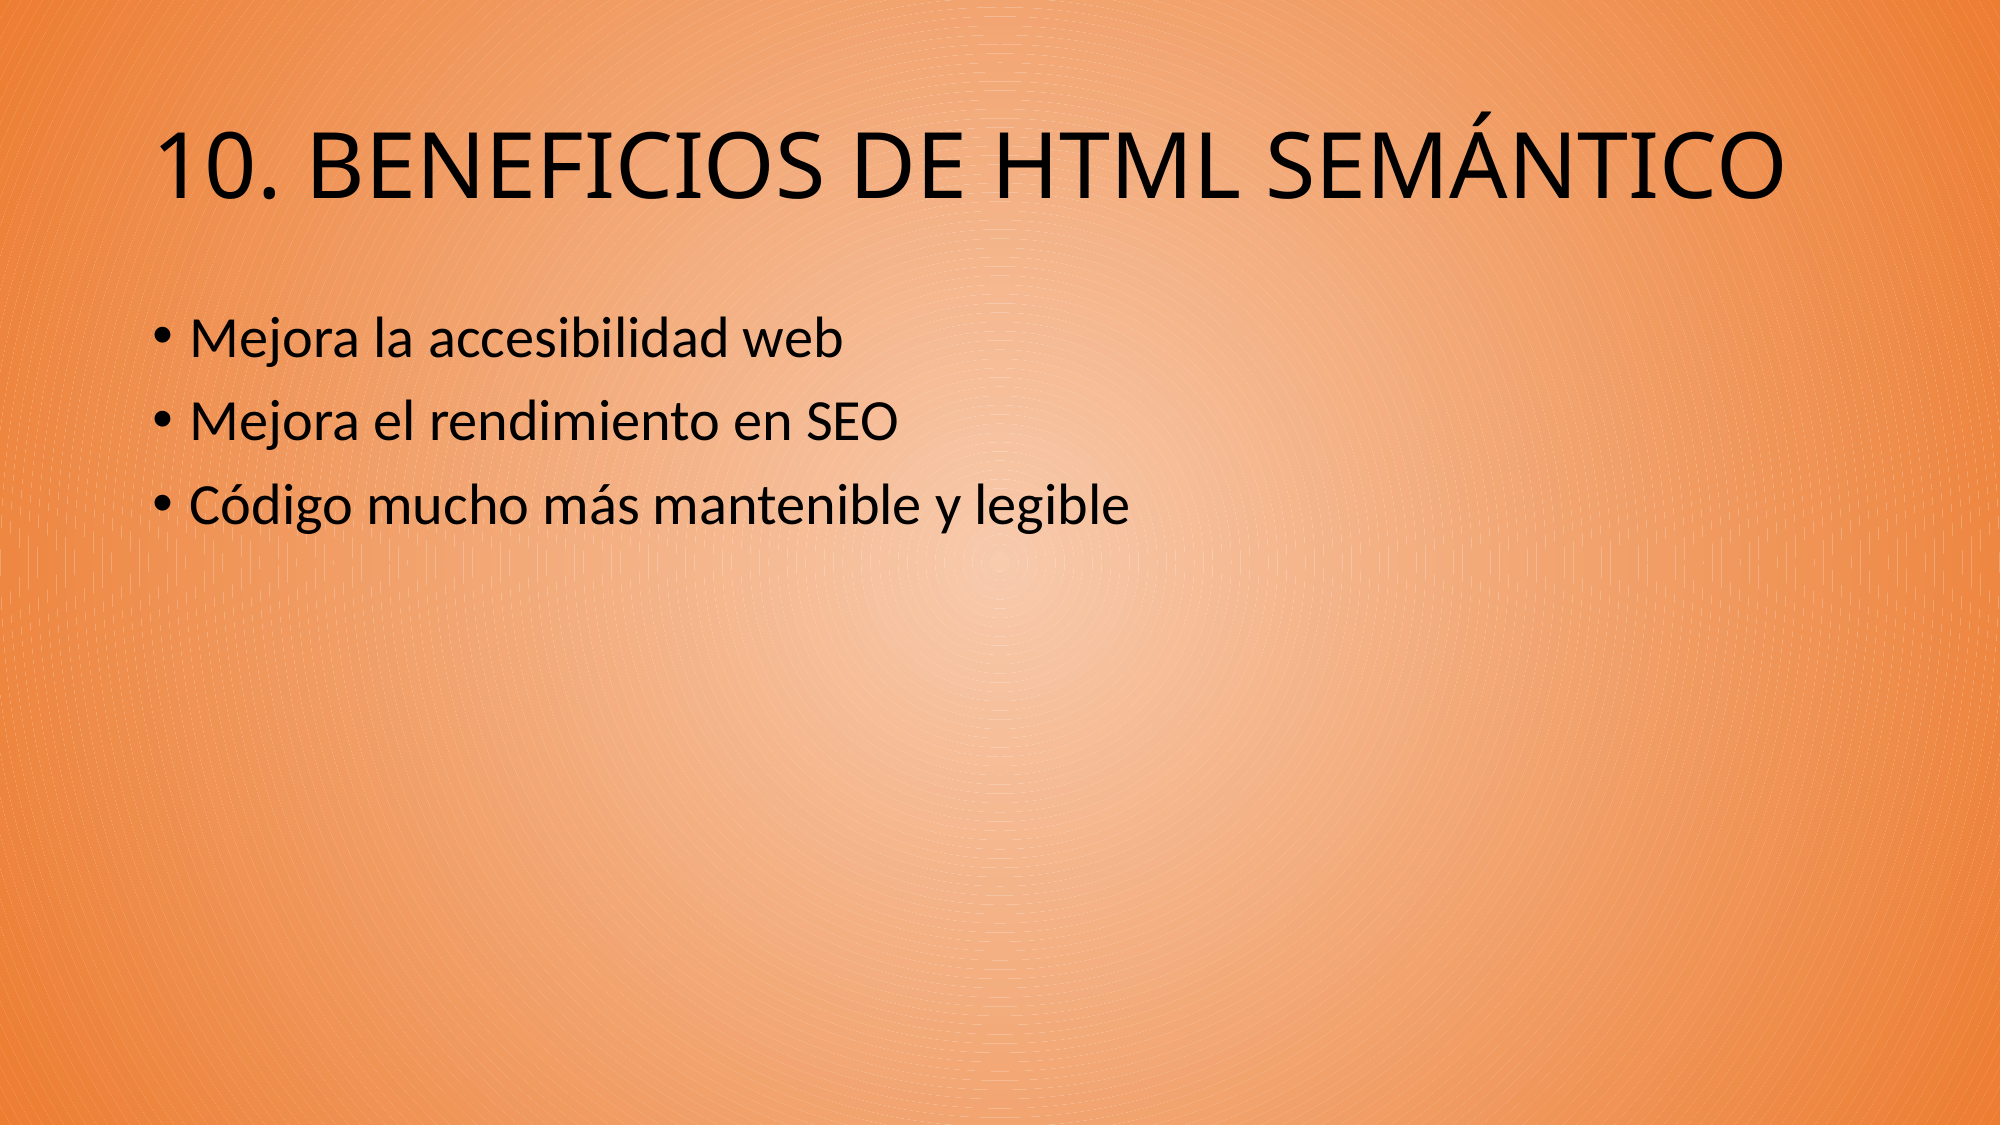

# 10. BENEFICIOS DE HTML SEMÁNTICO
Mejora la accesibilidad web
Mejora el rendimiento en SEO
Código mucho más mantenible y legible